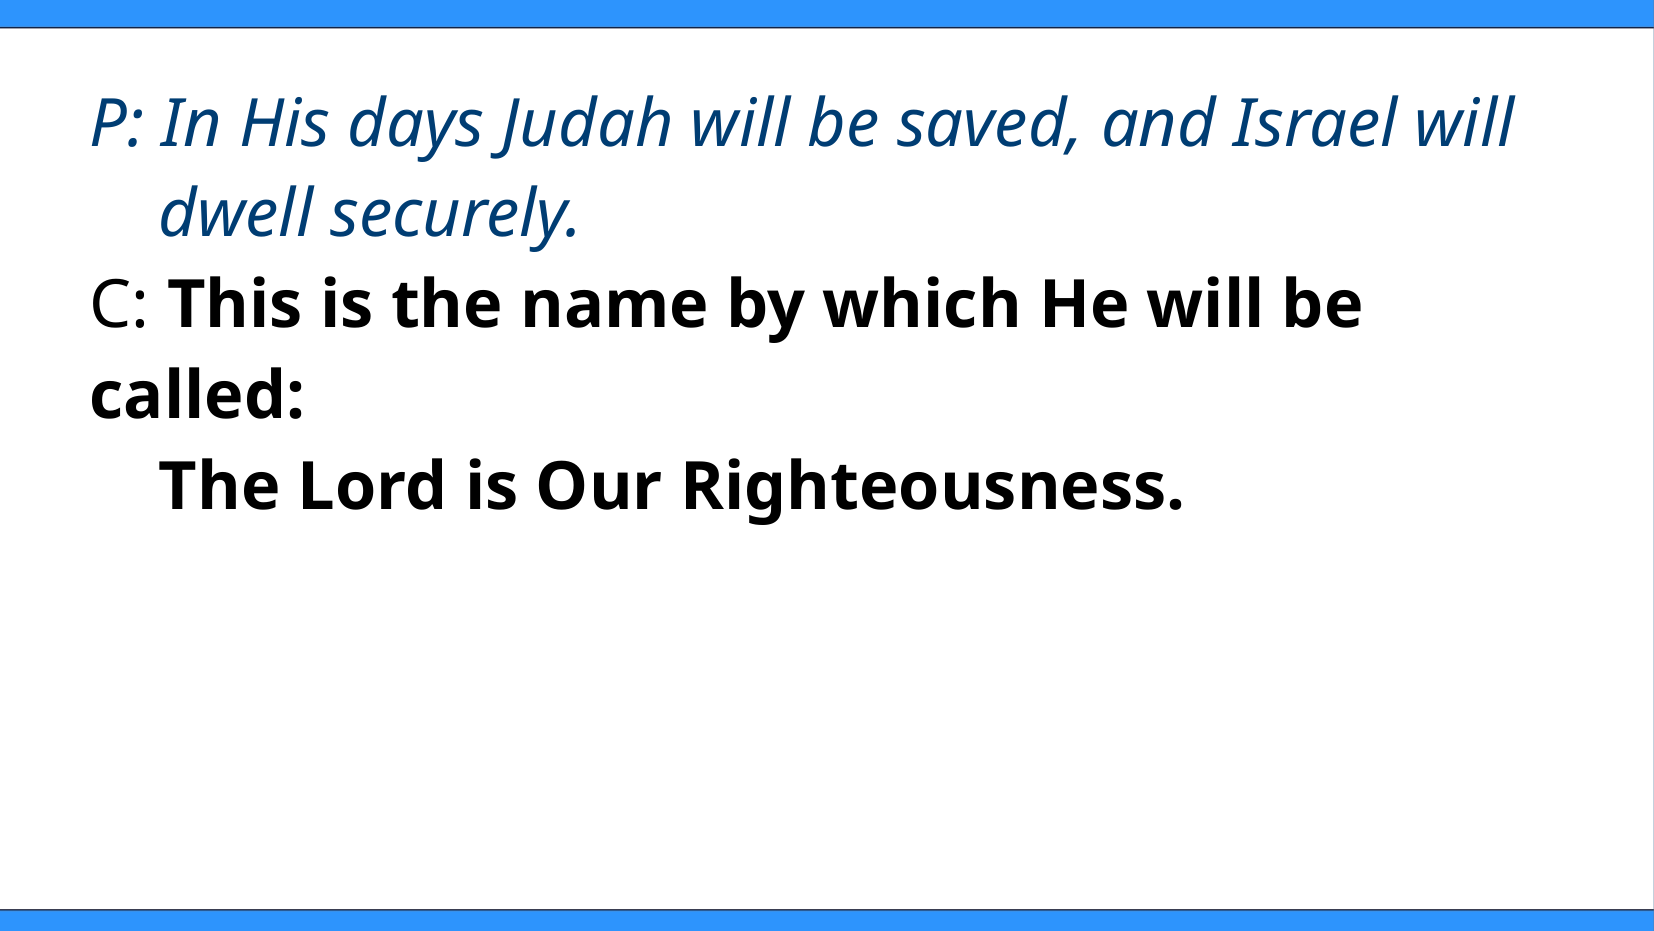

P: In His days Judah will be saved, and Israel will
 dwell securely.
C: This is the name by which He will be called:
 The Lord is Our Righteousness.